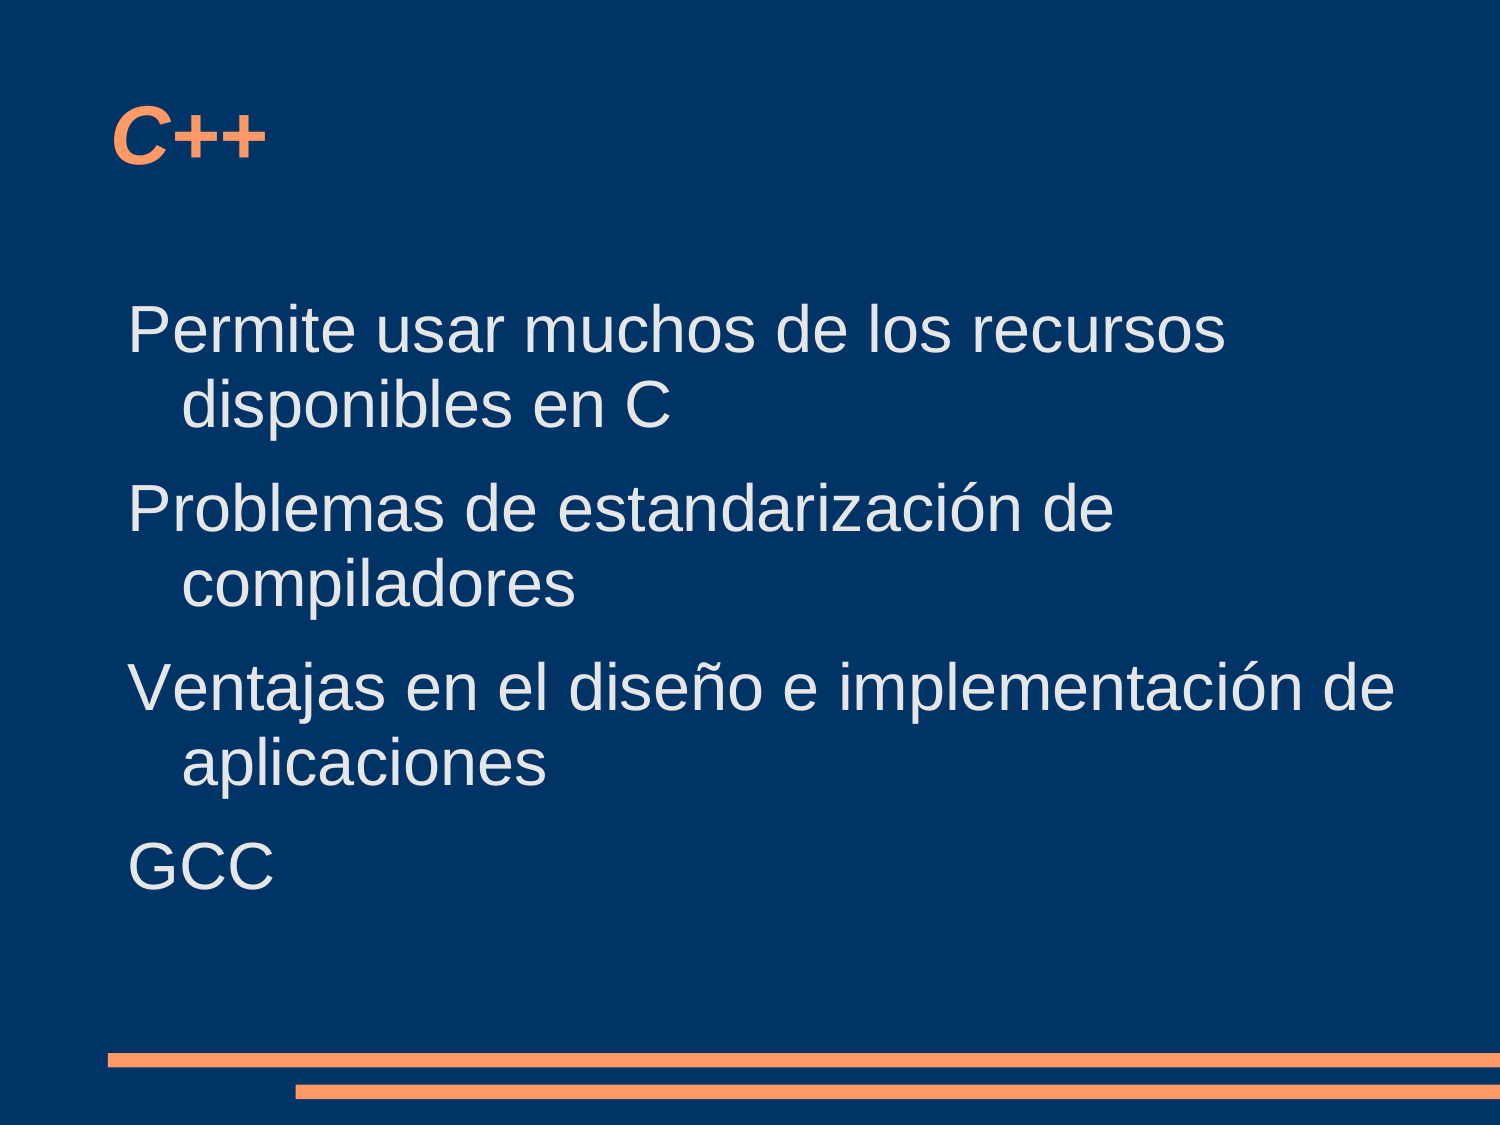

# C++
Permite usar muchos de los recursos disponibles en C
Problemas de estandarización de compiladores
Ventajas en el diseño e implementación de aplicaciones
GCC